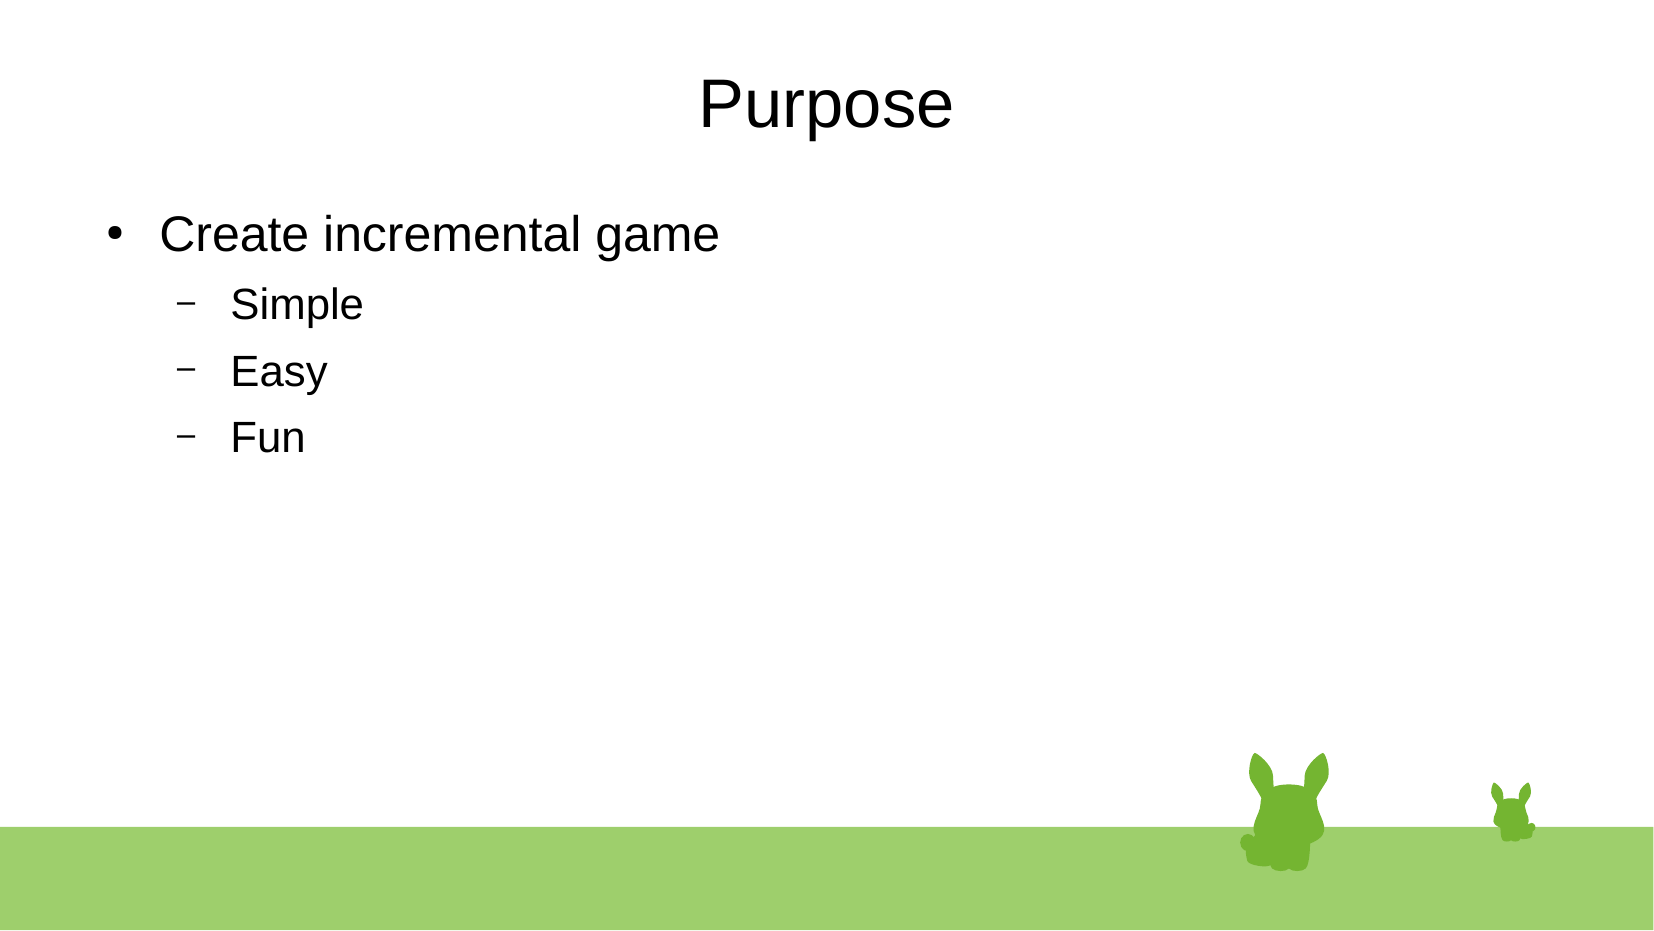

# Purpose
Create incremental game
Simple
Easy
Fun